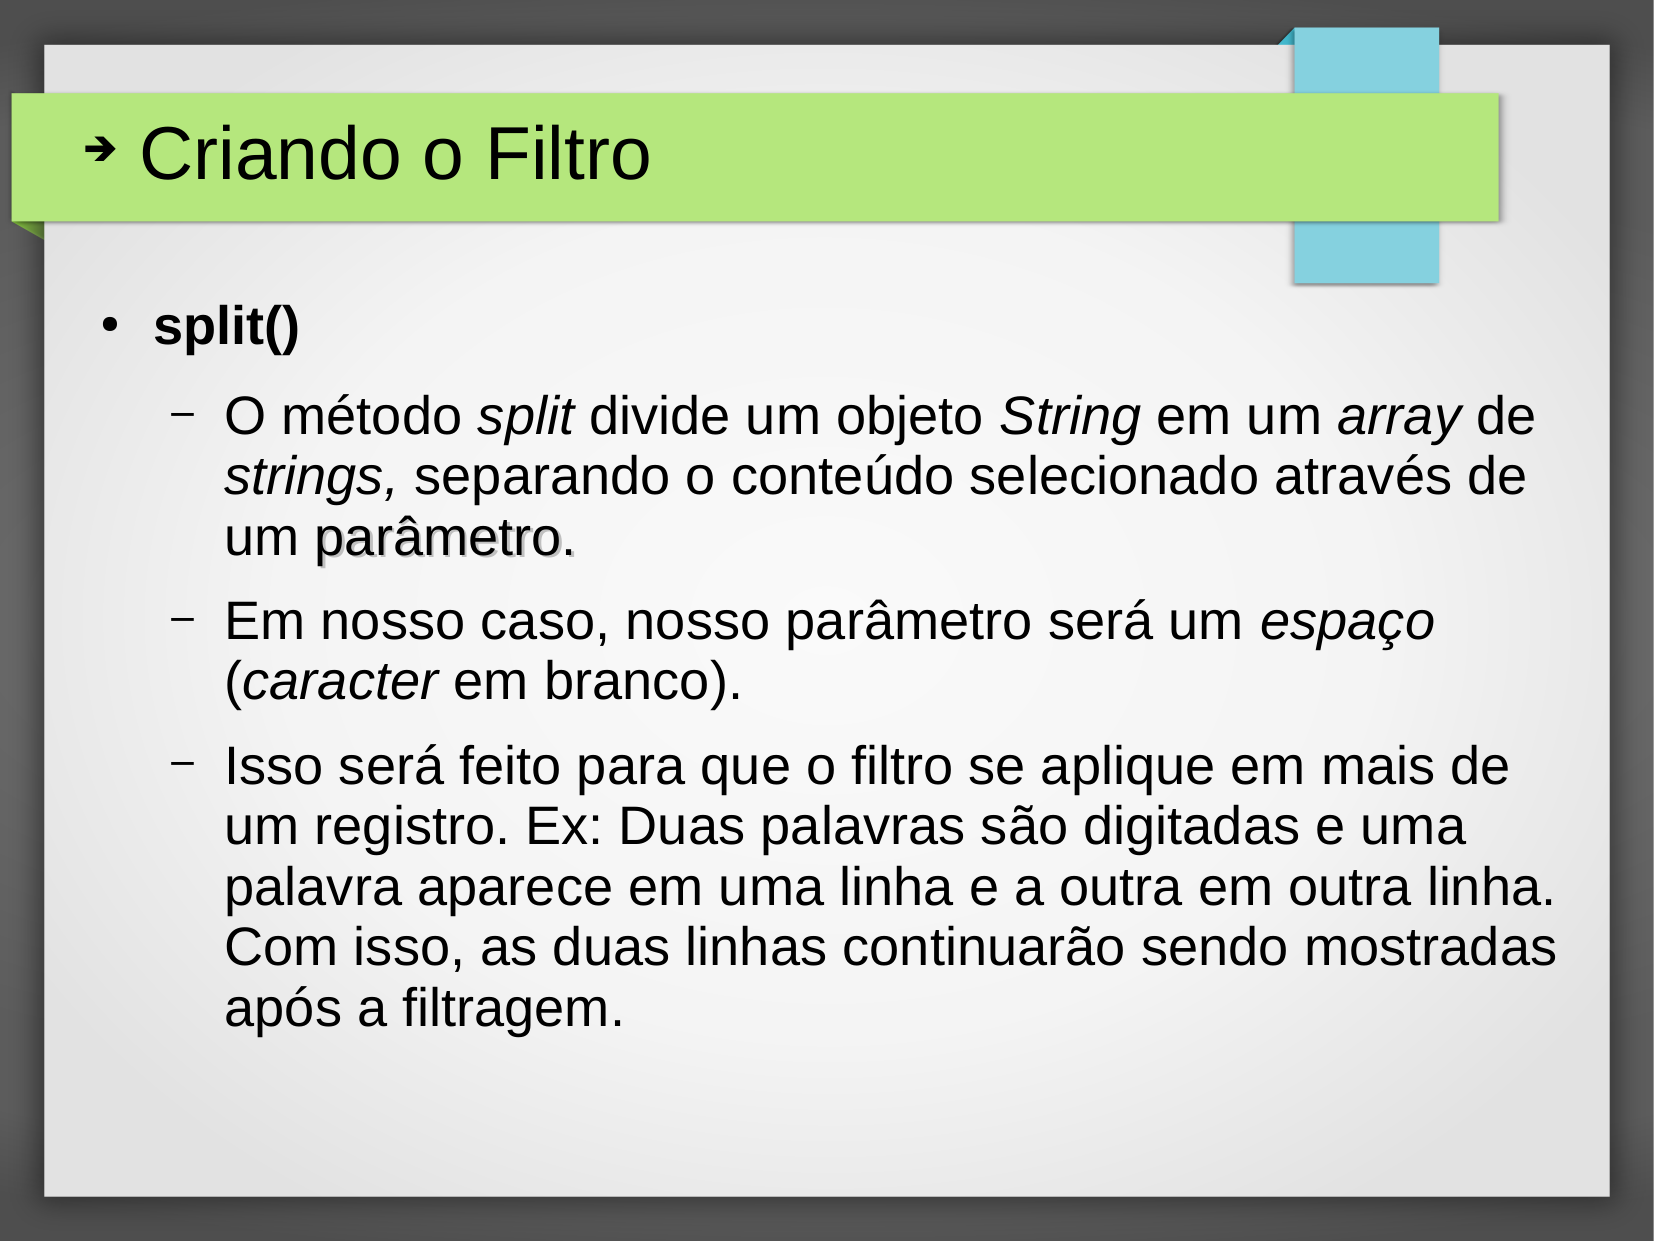

# Criando o Filtro
split()
O método split divide um objeto String em um array de strings, separando o conteúdo selecionado através de um parâmetro.
Em nosso caso, nosso parâmetro será um espaço (caracter em branco).
Isso será feito para que o filtro se aplique em mais de um registro. Ex: Duas palavras são digitadas e uma palavra aparece em uma linha e a outra em outra linha. Com isso, as duas linhas continuarão sendo mostradas após a filtragem.